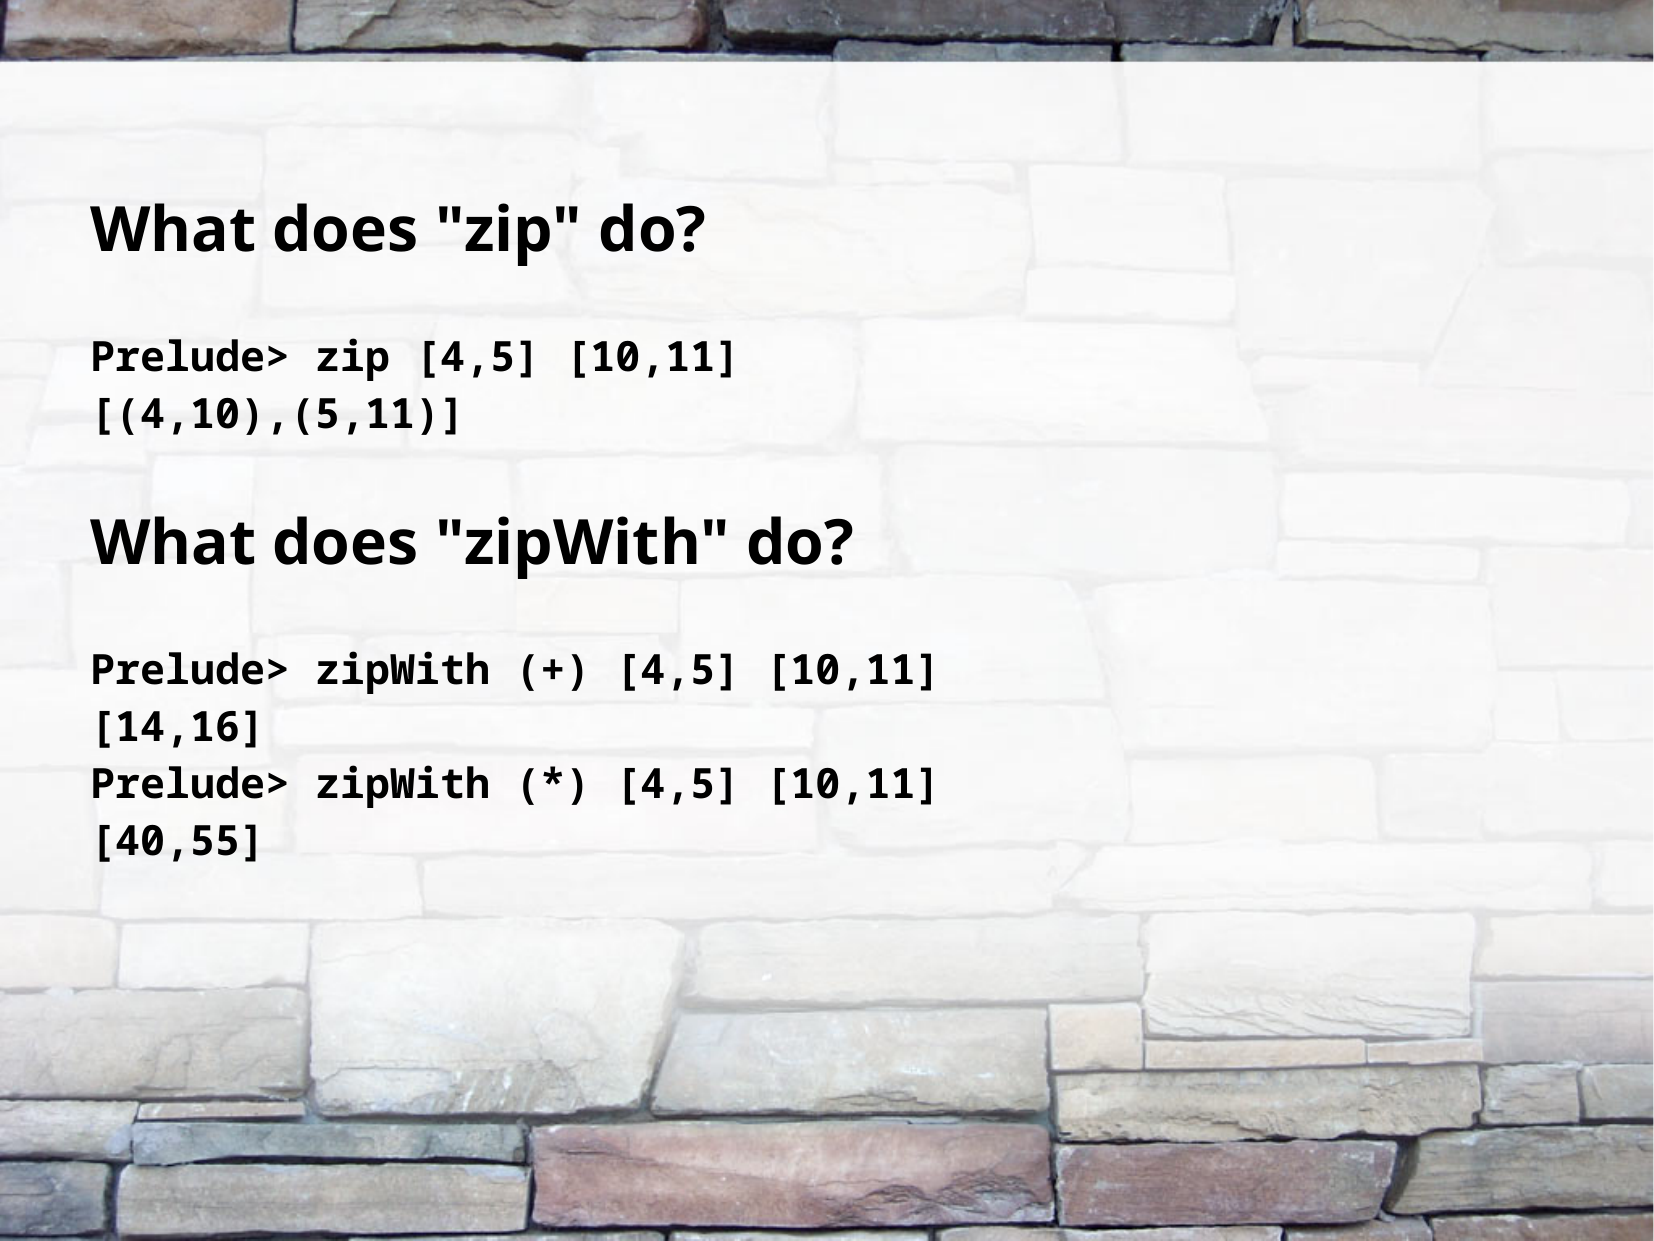

# What does "zip" do?
Prelude> zip [4,5] [10,11]
[(4,10),(5,11)]
What does "zipWith" do?
Prelude> zipWith (+) [4,5] [10,11]
[14,16]
Prelude> zipWith (*) [4,5] [10,11]
[40,55]